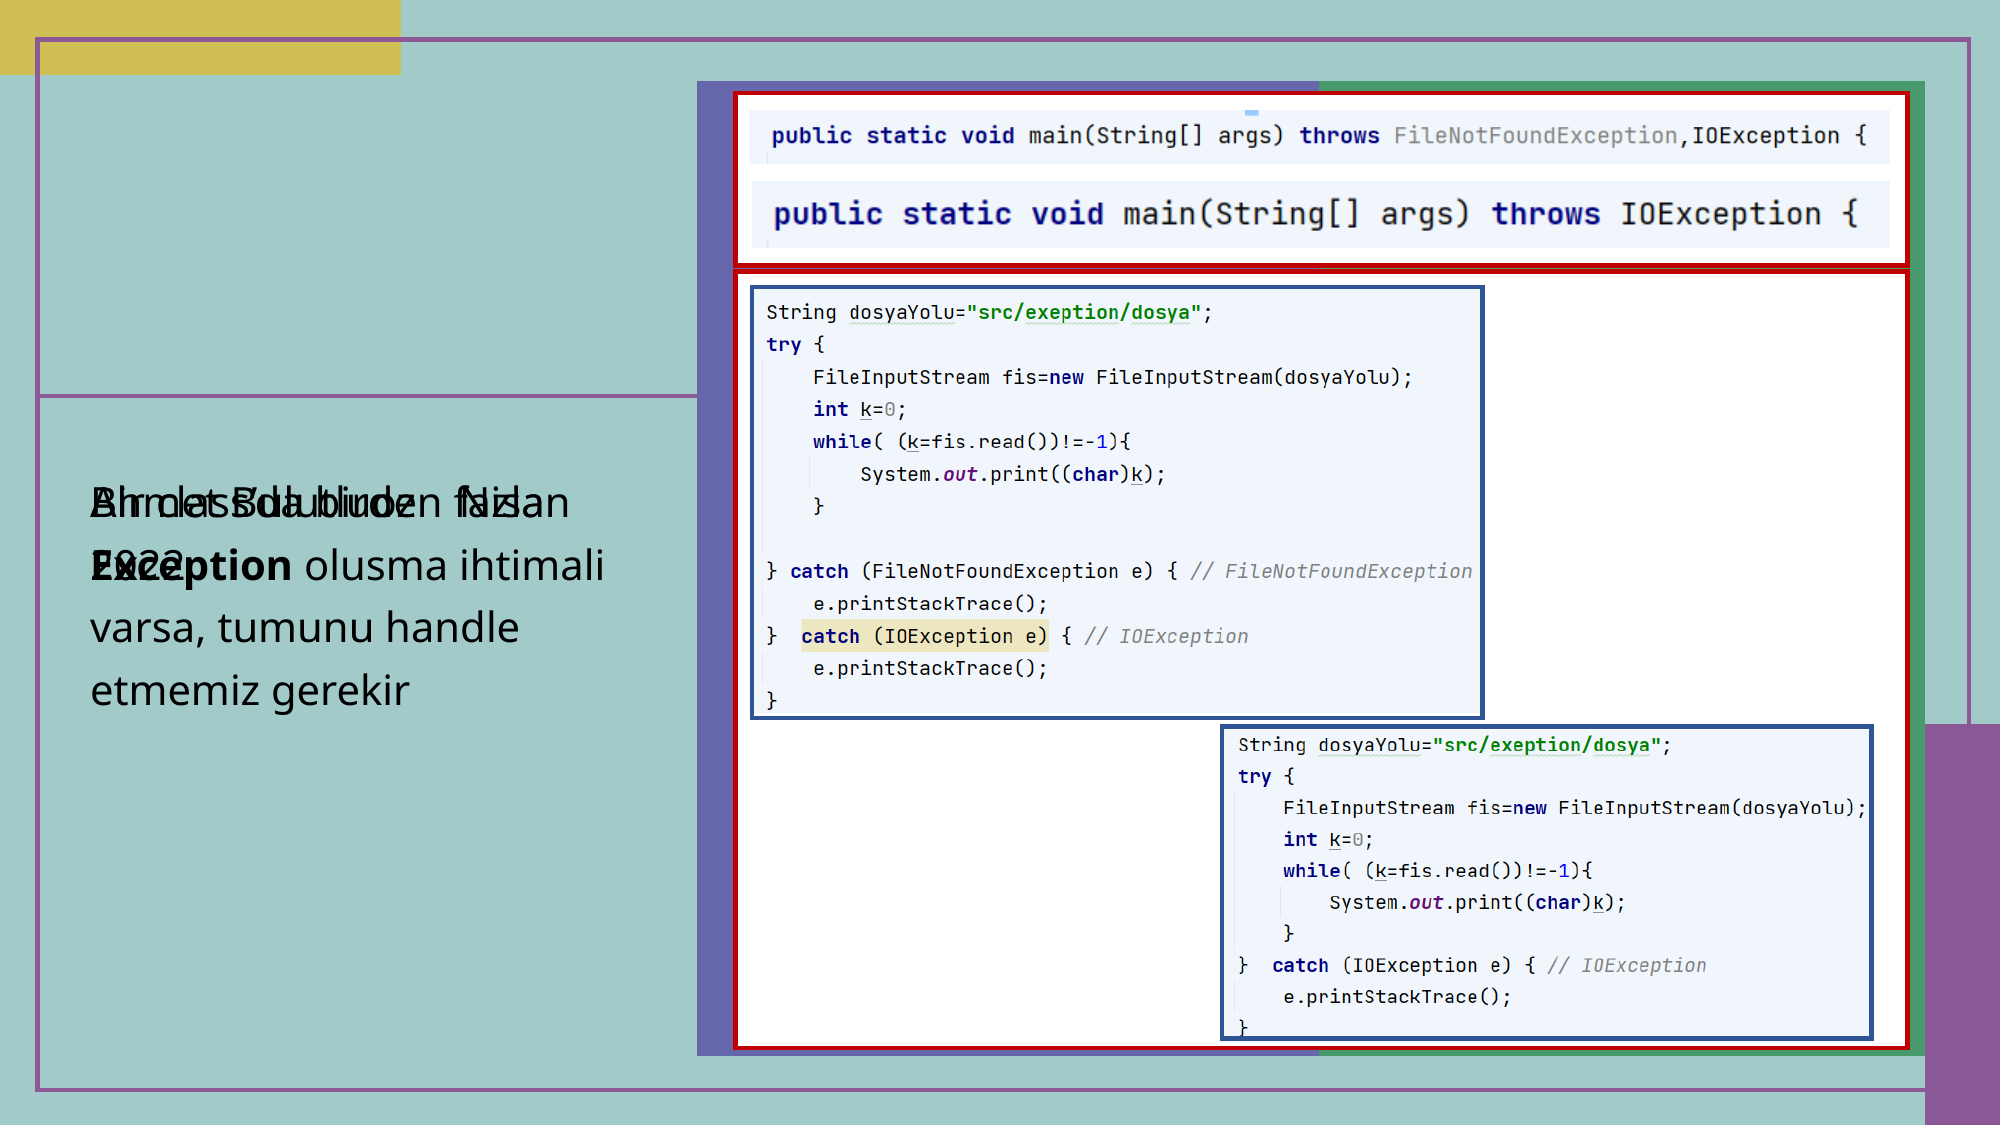

# Birden fazla Exceptions olusmasi
Bir class’da birden fazla Exception olusma ihtimali varsa, tumunu handle etmemiz gerekir
Ahmet Bulutluoz Nisan 2022